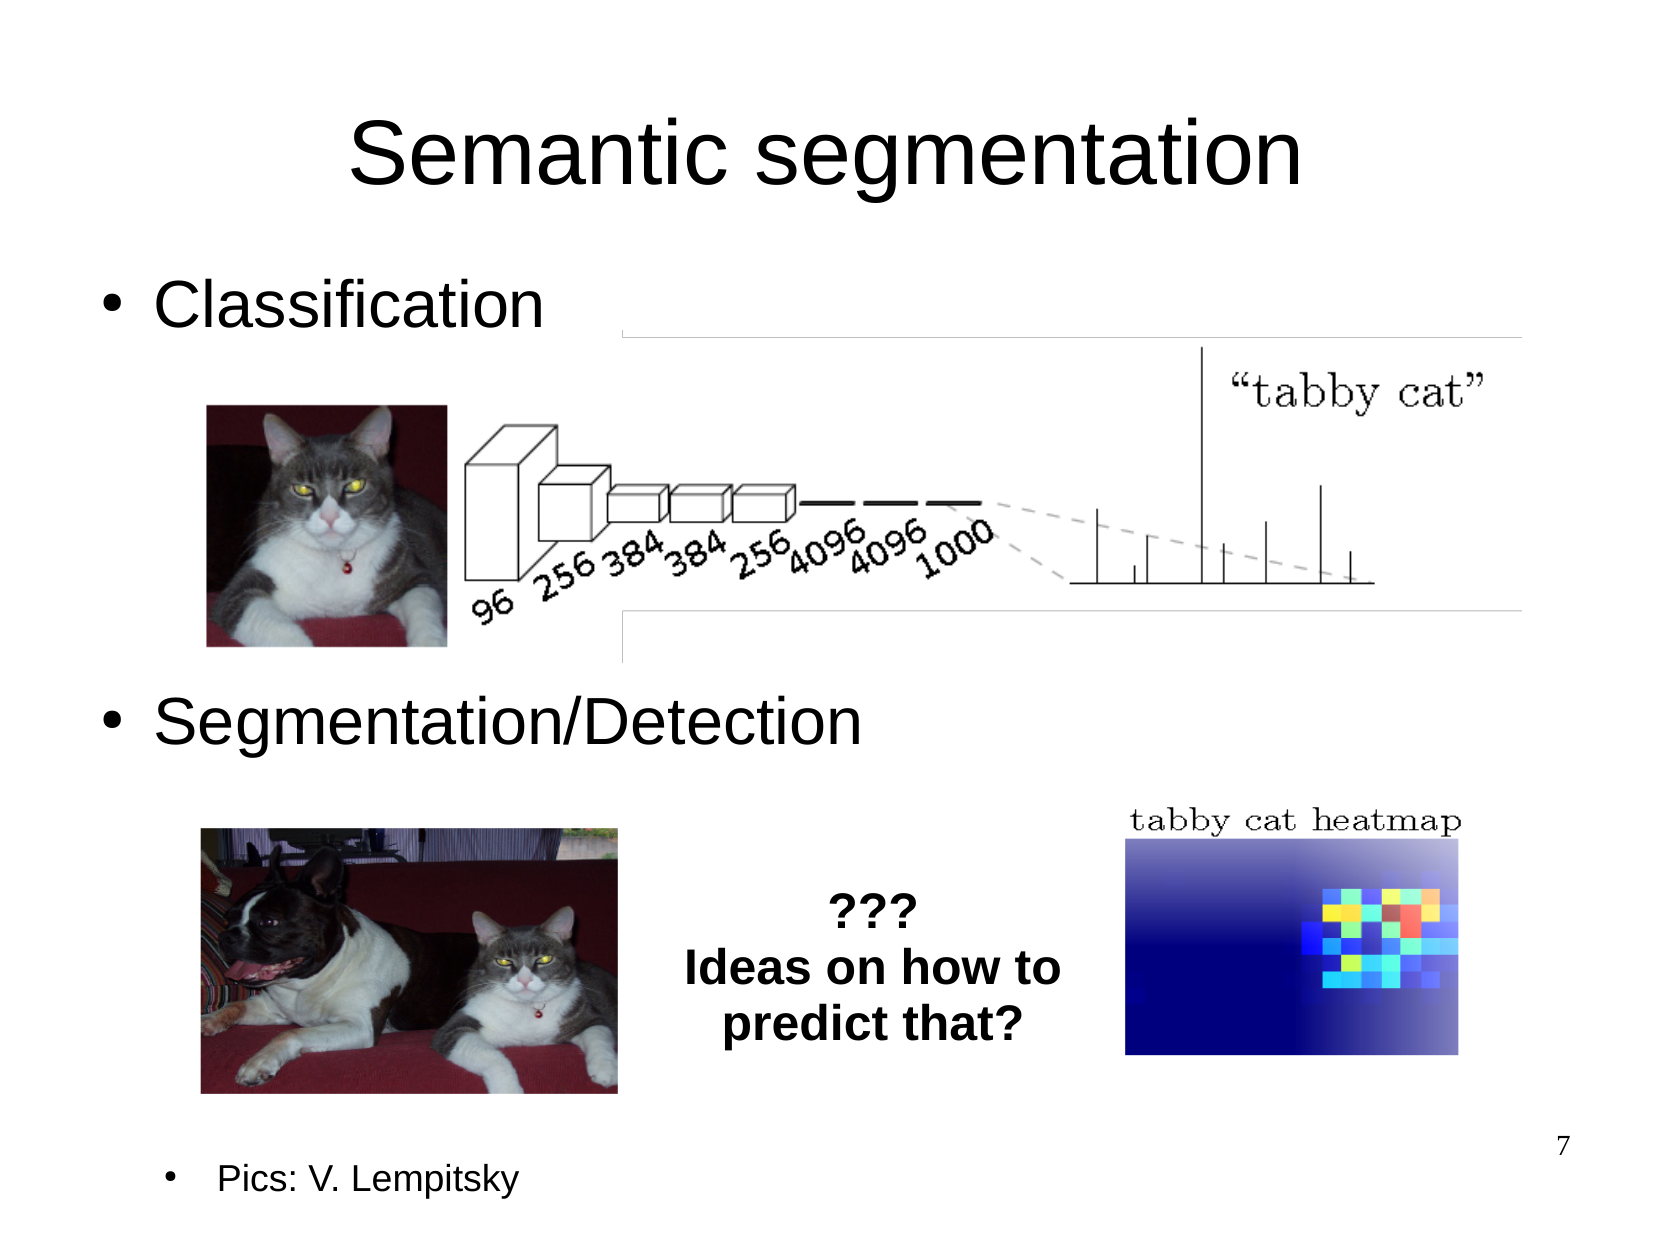

# Semantic segmentation
Classification
Segmentation/Detection
???
Ideas on how to
predict that?
7
Pics: V. Lempitsky